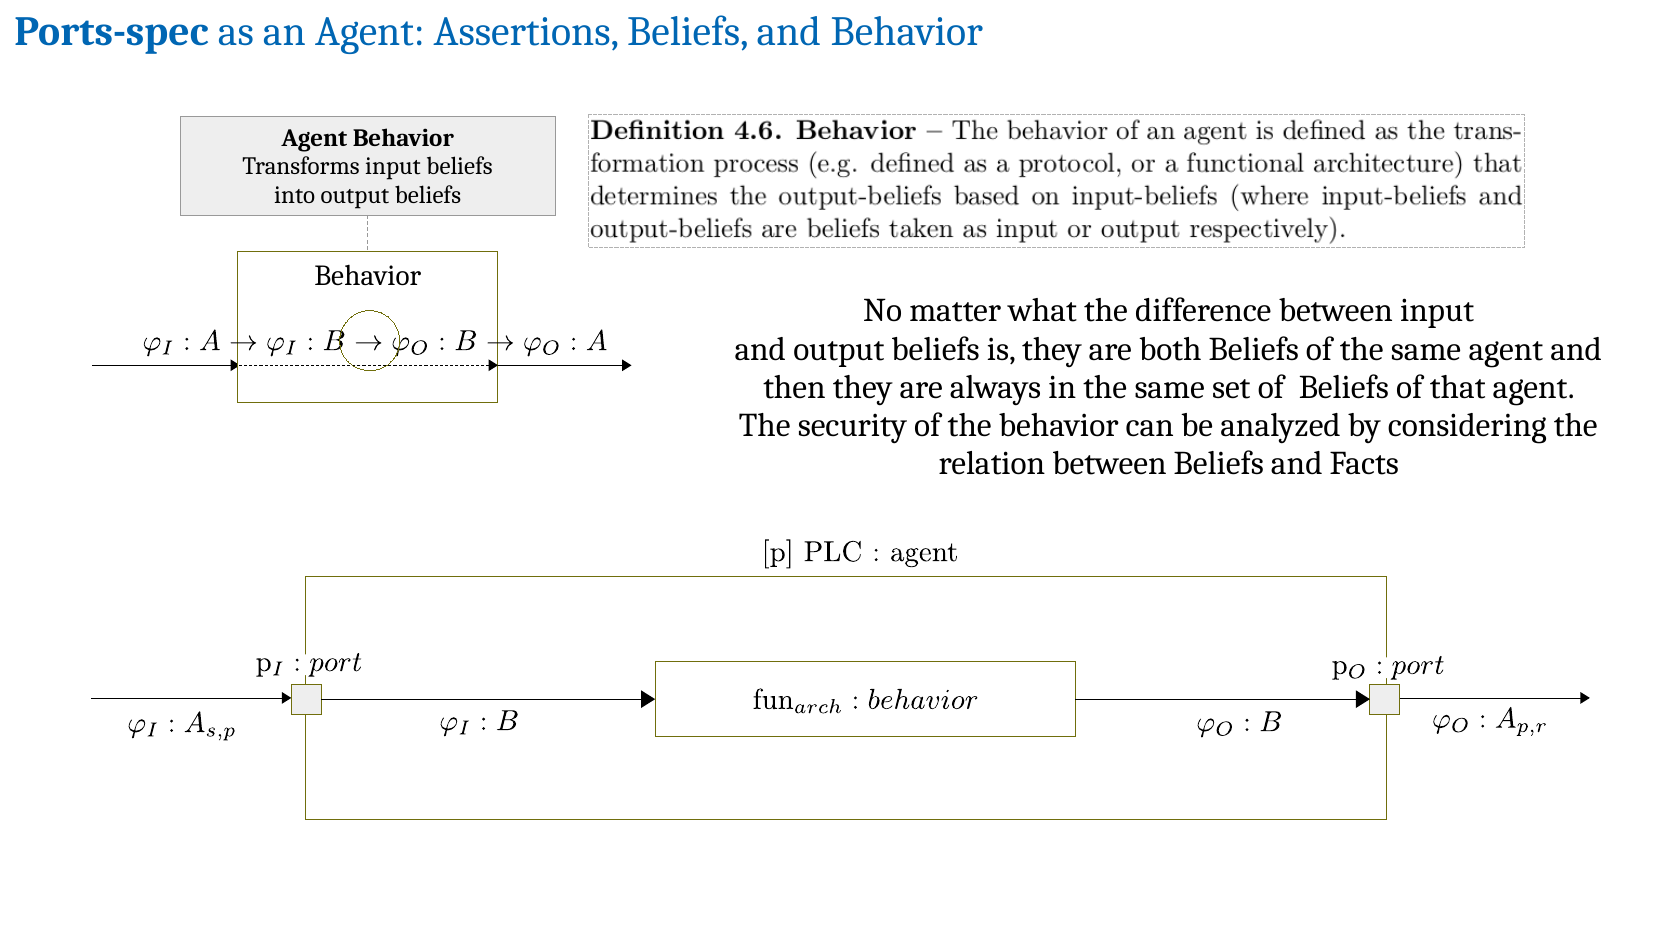

Ports-spec as an Agent: Assertions, Beliefs, and Behavior
Agent Behavior
Transforms input beliefs
into output beliefs
Behavior
No matter what the difference between input
and output beliefs is, they are both Beliefs of the same agent and then they are always in the same set of Beliefs of that agent. The security of the behavior can be analyzed by considering the relation between Beliefs and Facts